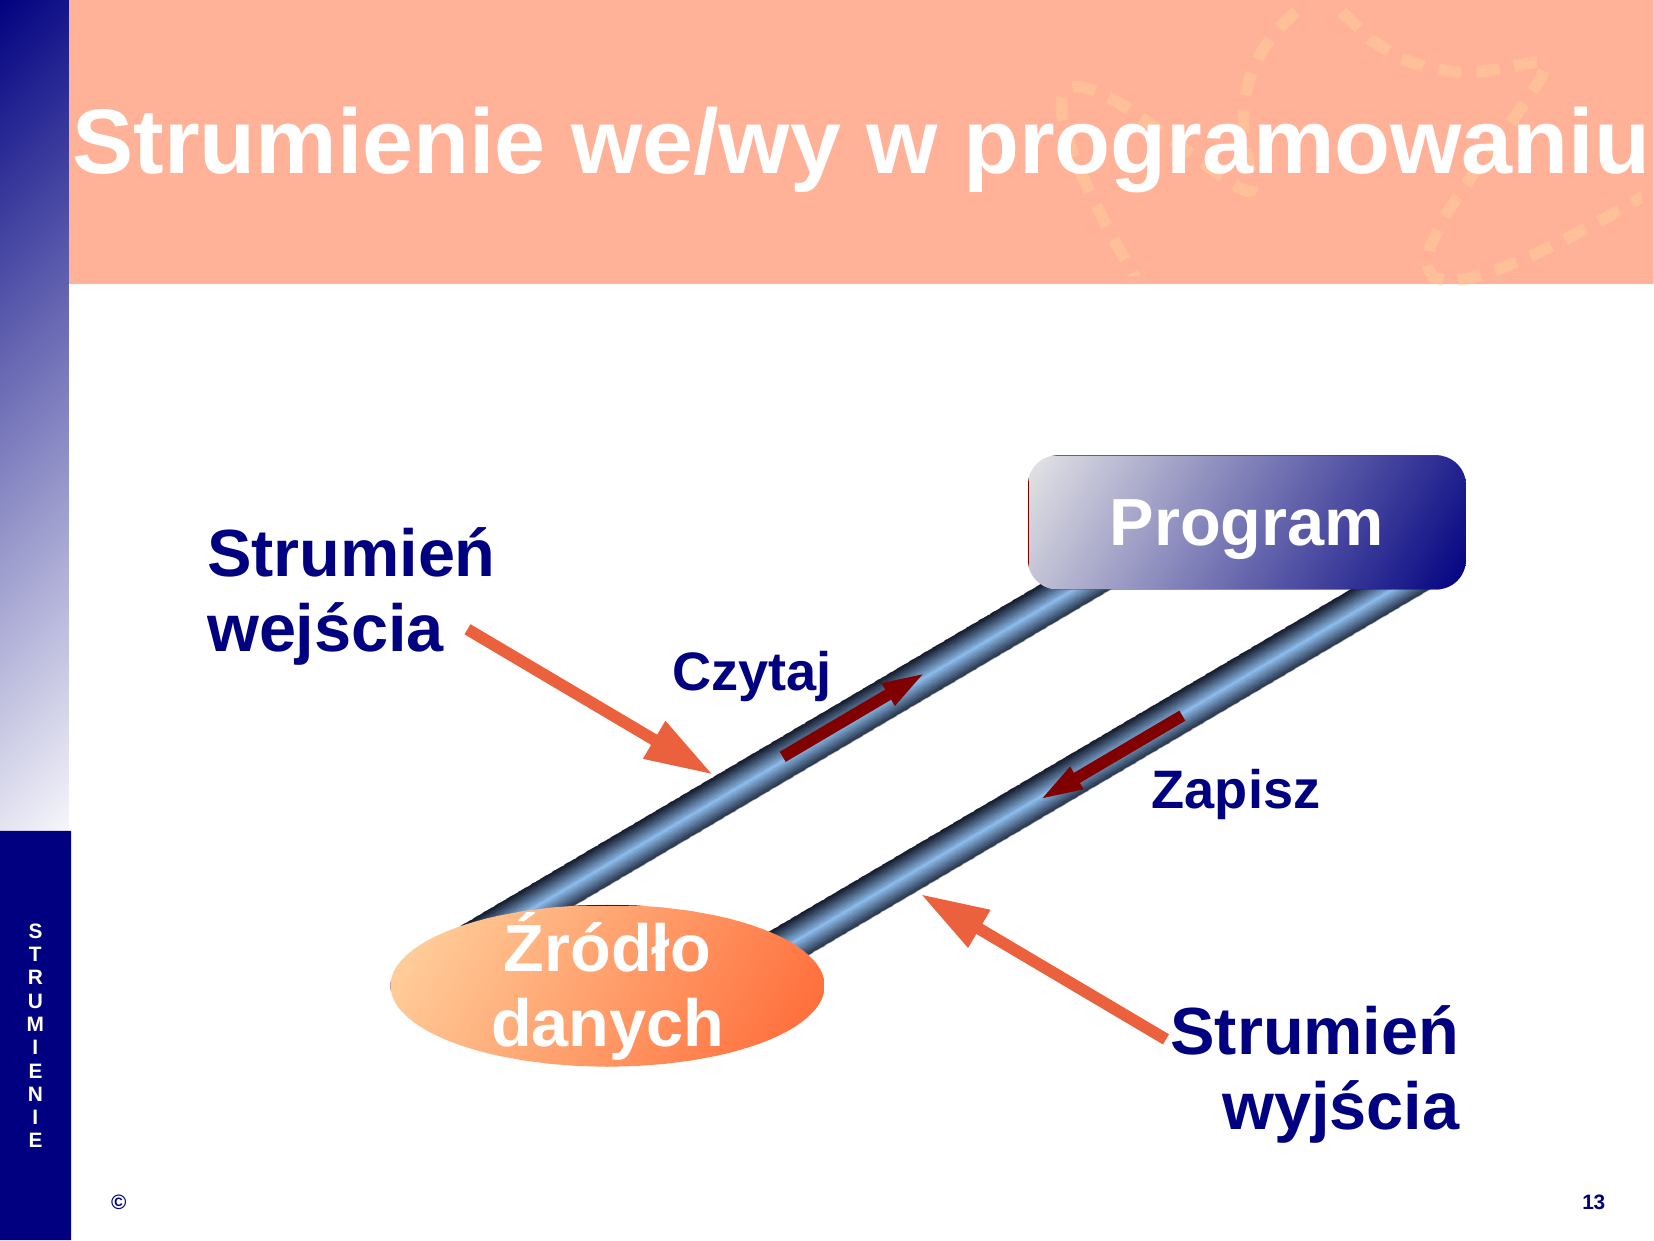

# Strumienie we/wy w programowaniu
Program
Strumień
wejścia
Czytaj
Zapisz
S
T
R
U
M
I
E
N
I
E
Strumień wyjścia
Źródło
danych